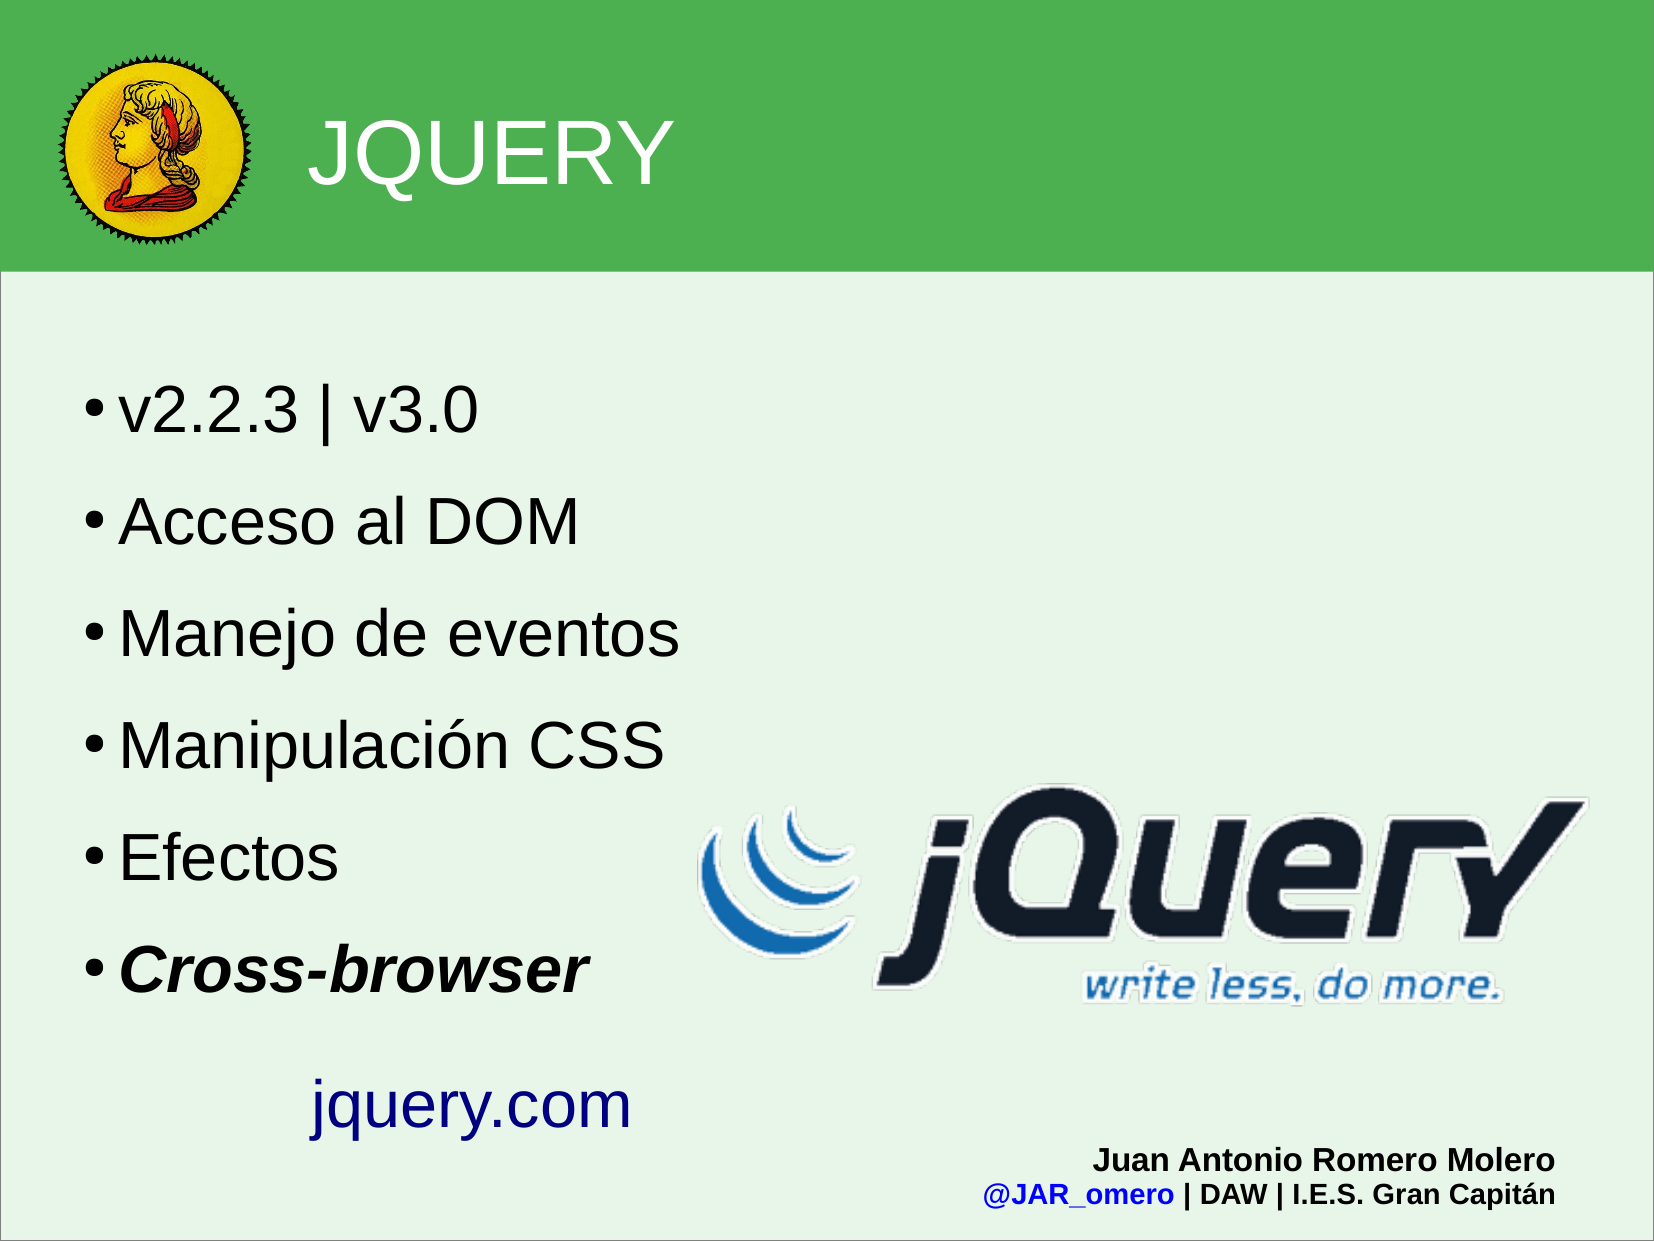

# JQUERY
v2.2.3 | v3.0
Acceso al DOM
Manejo de eventos
Manipulación CSS
Efectos
Cross-browser
jquery.com
Juan Antonio Romero Molero
@JAR_omero | DAW | I.E.S. Gran Capitán